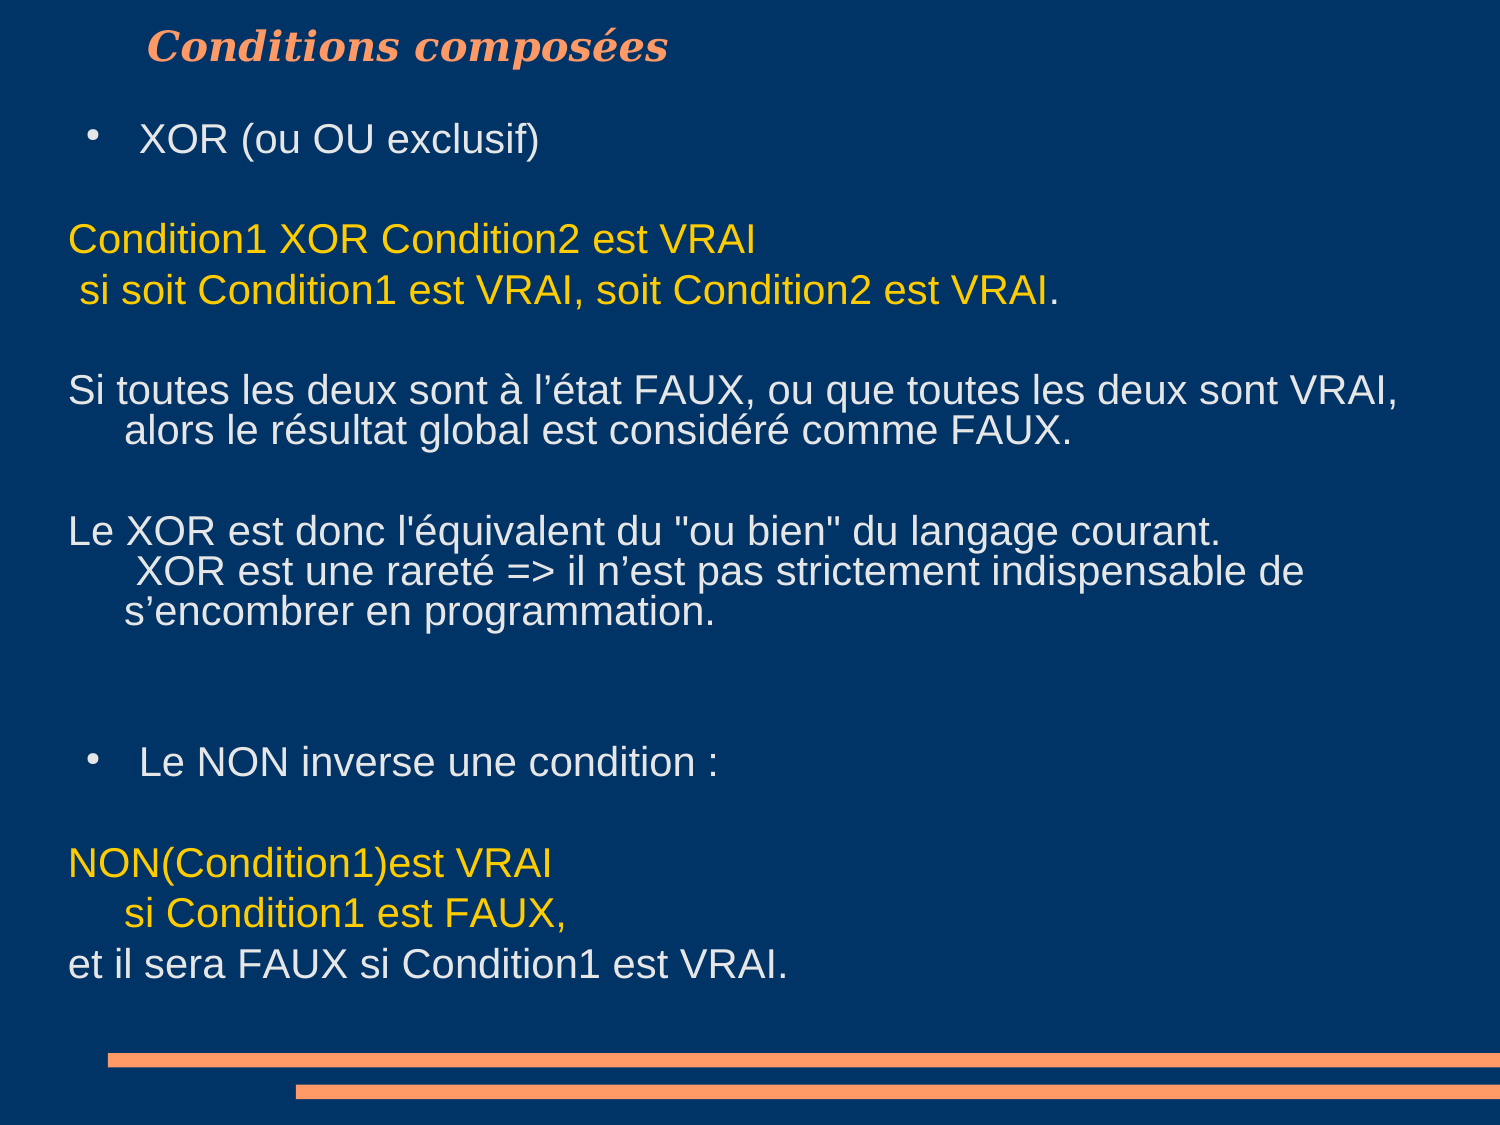

# Conditions composées
XOR (ou OU exclusif)
Condition1 XOR Condition2 est VRAI
 si soit Condition1 est VRAI, soit Condition2 est VRAI.
Si toutes les deux sont à l’état FAUX, ou que toutes les deux sont VRAI, alors le résultat global est considéré comme FAUX.
Le XOR est donc l'équivalent du "ou bien" du langage courant.
 XOR est une rareté => il n’est pas strictement indispensable de s’encombrer en programmation.
Le NON inverse une condition :
NON(Condition1)est VRAI
	si Condition1 est FAUX,
et il sera FAUX si Condition1 est VRAI.